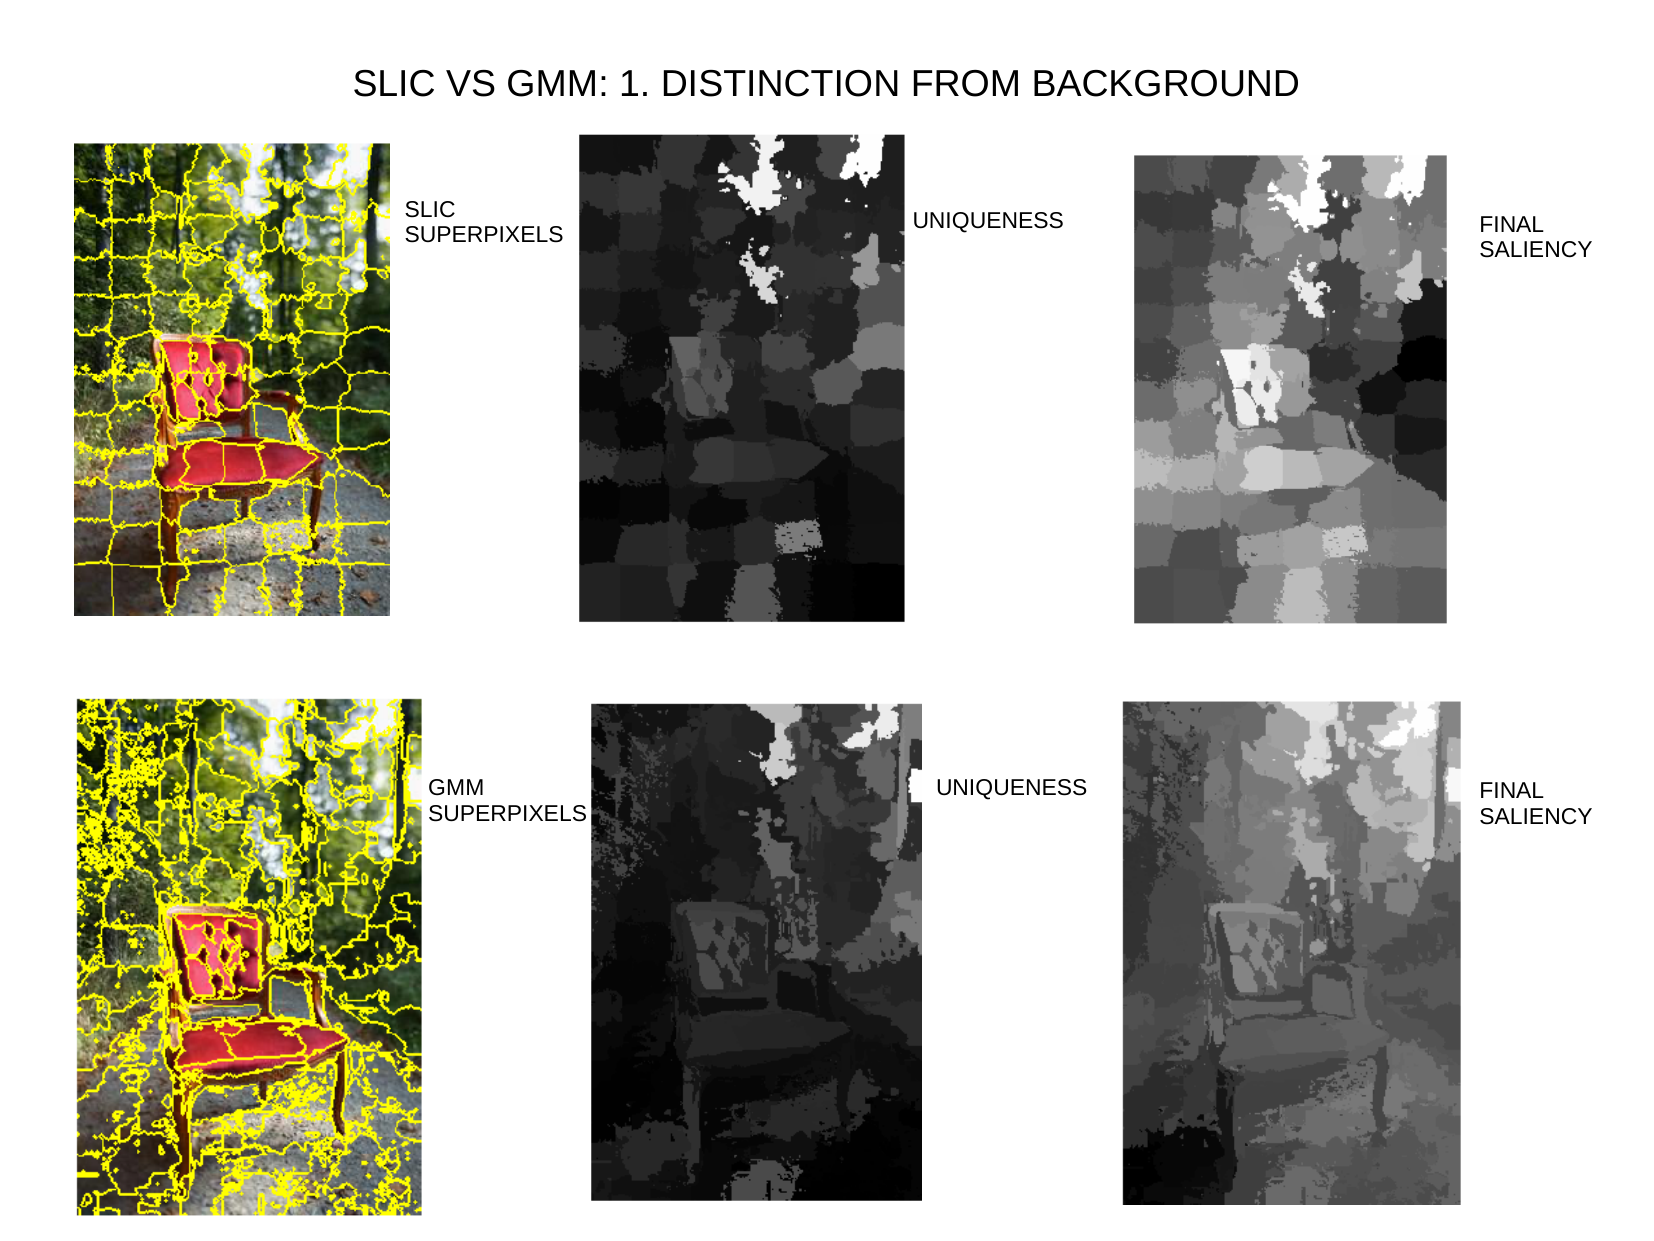

# SLIC VS GMM: 1. DISTINCTION FROM BACKGROUND
SLIC SUPERPIXELS
UNIQUENESS
FINAL SALIENCY
GMM SUPERPIXELS
UNIQUENESS
FINAL SALIENCY